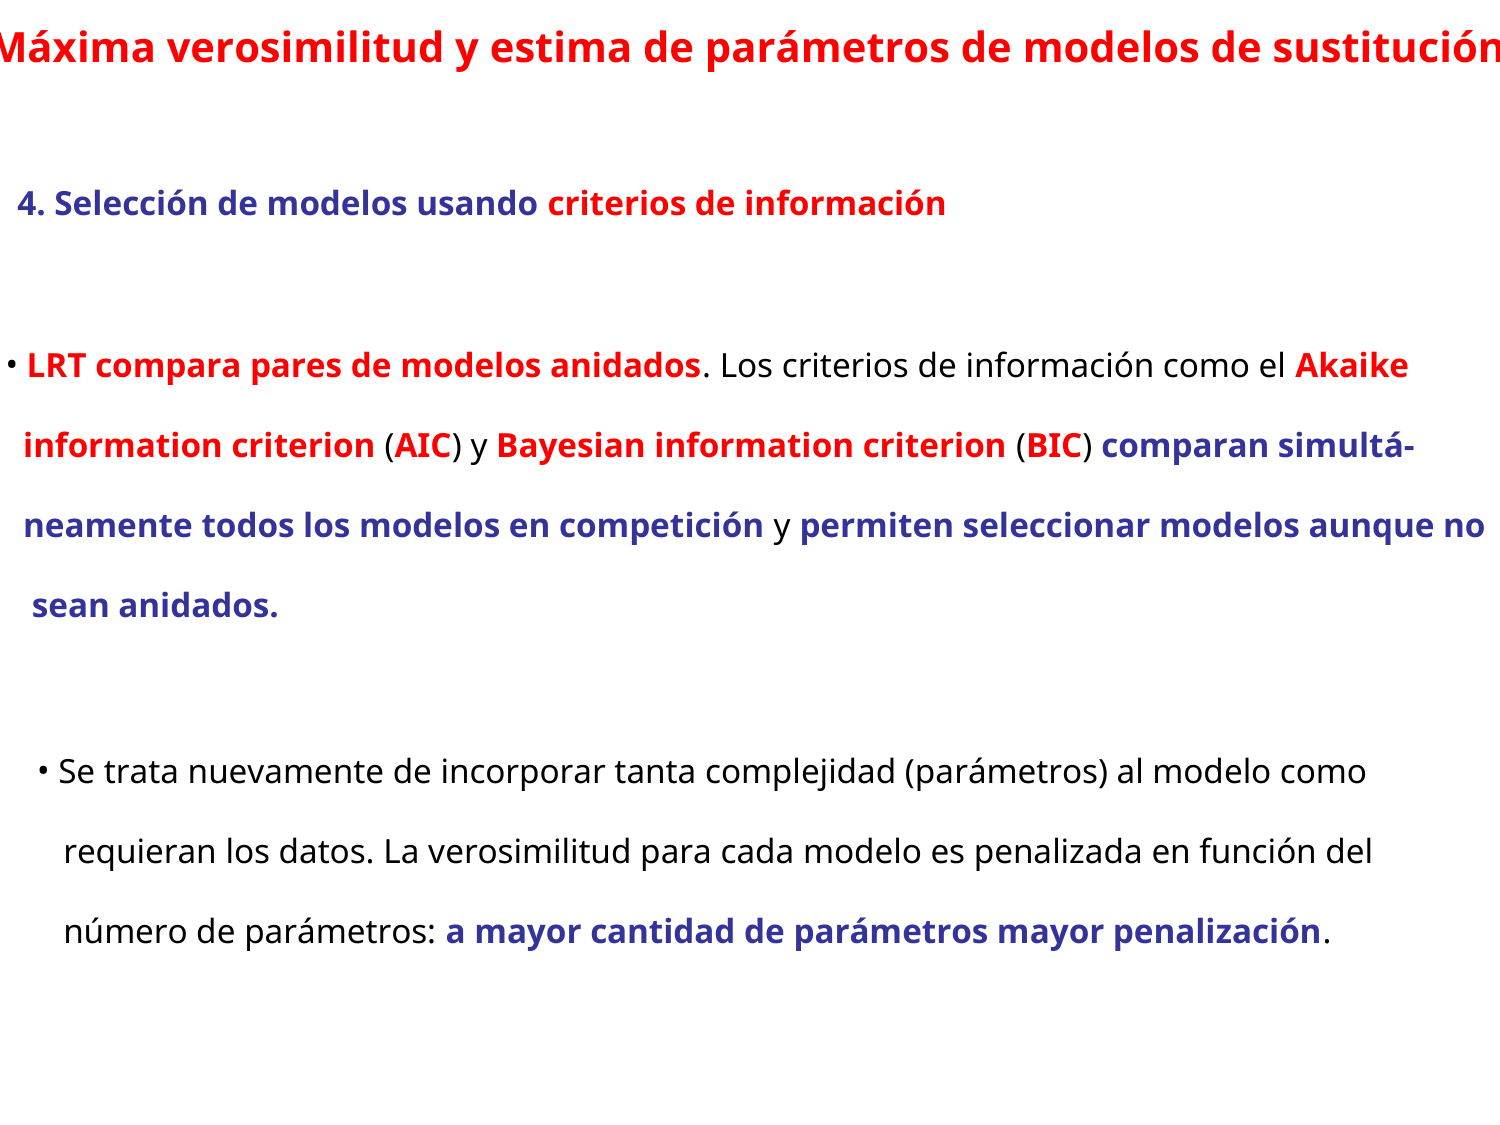

Máxima verosimilitud y estima de parámetros de modelos de sustitución
4. Selección de modelos usando criterios de información
 LRT compara pares de modelos anidados. Los criterios de información como el Akaike
 information criterion (AIC) y Bayesian information criterion (BIC) comparan simultá-
 neamente todos los modelos en competición y permiten seleccionar modelos aunque no
 sean anidados.
 Se trata nuevamente de incorporar tanta complejidad (parámetros) al modelo como
 requieran los datos. La verosimilitud para cada modelo es penalizada en función del
 número de parámetros: a mayor cantidad de parámetros mayor penalización.